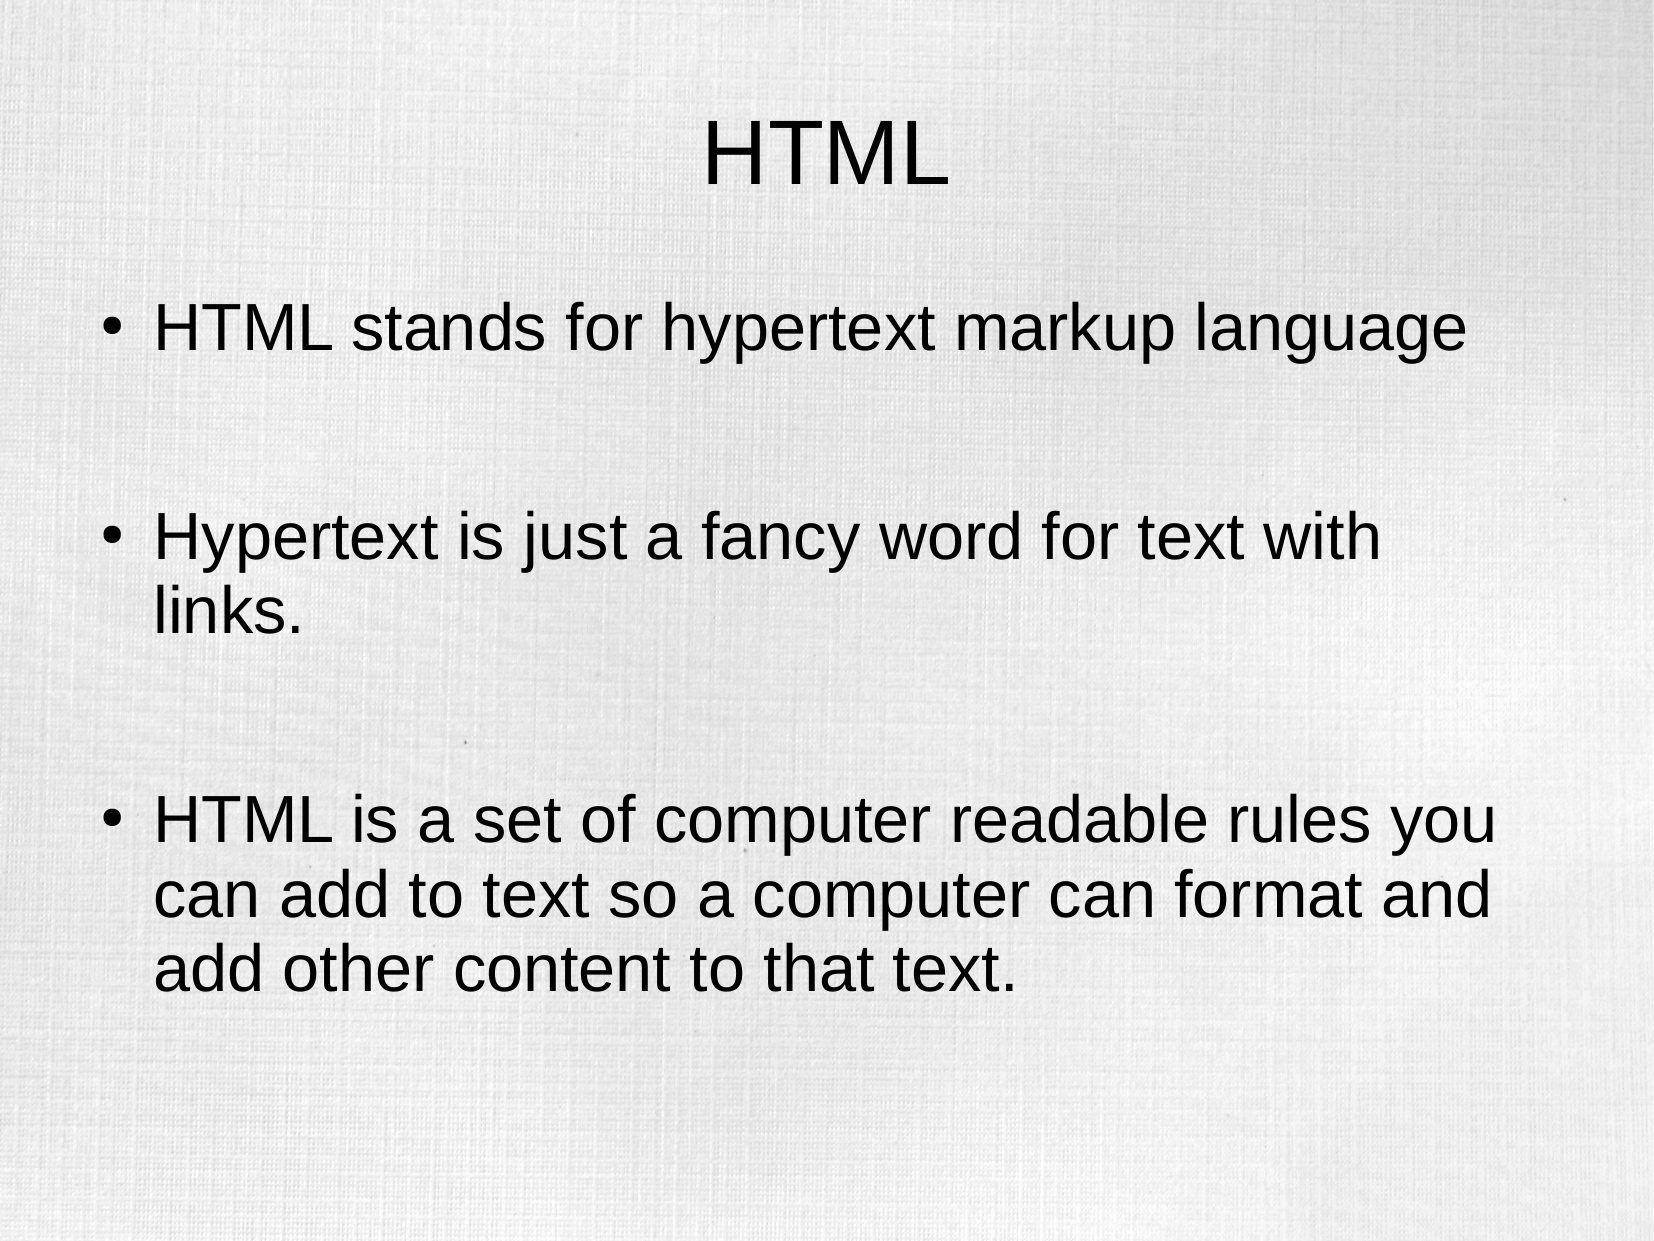

# HTML
HTML stands for hypertext markup language
Hypertext is just a fancy word for text with links.
HTML is a set of computer readable rules you can add to text so a computer can format and add other content to that text.